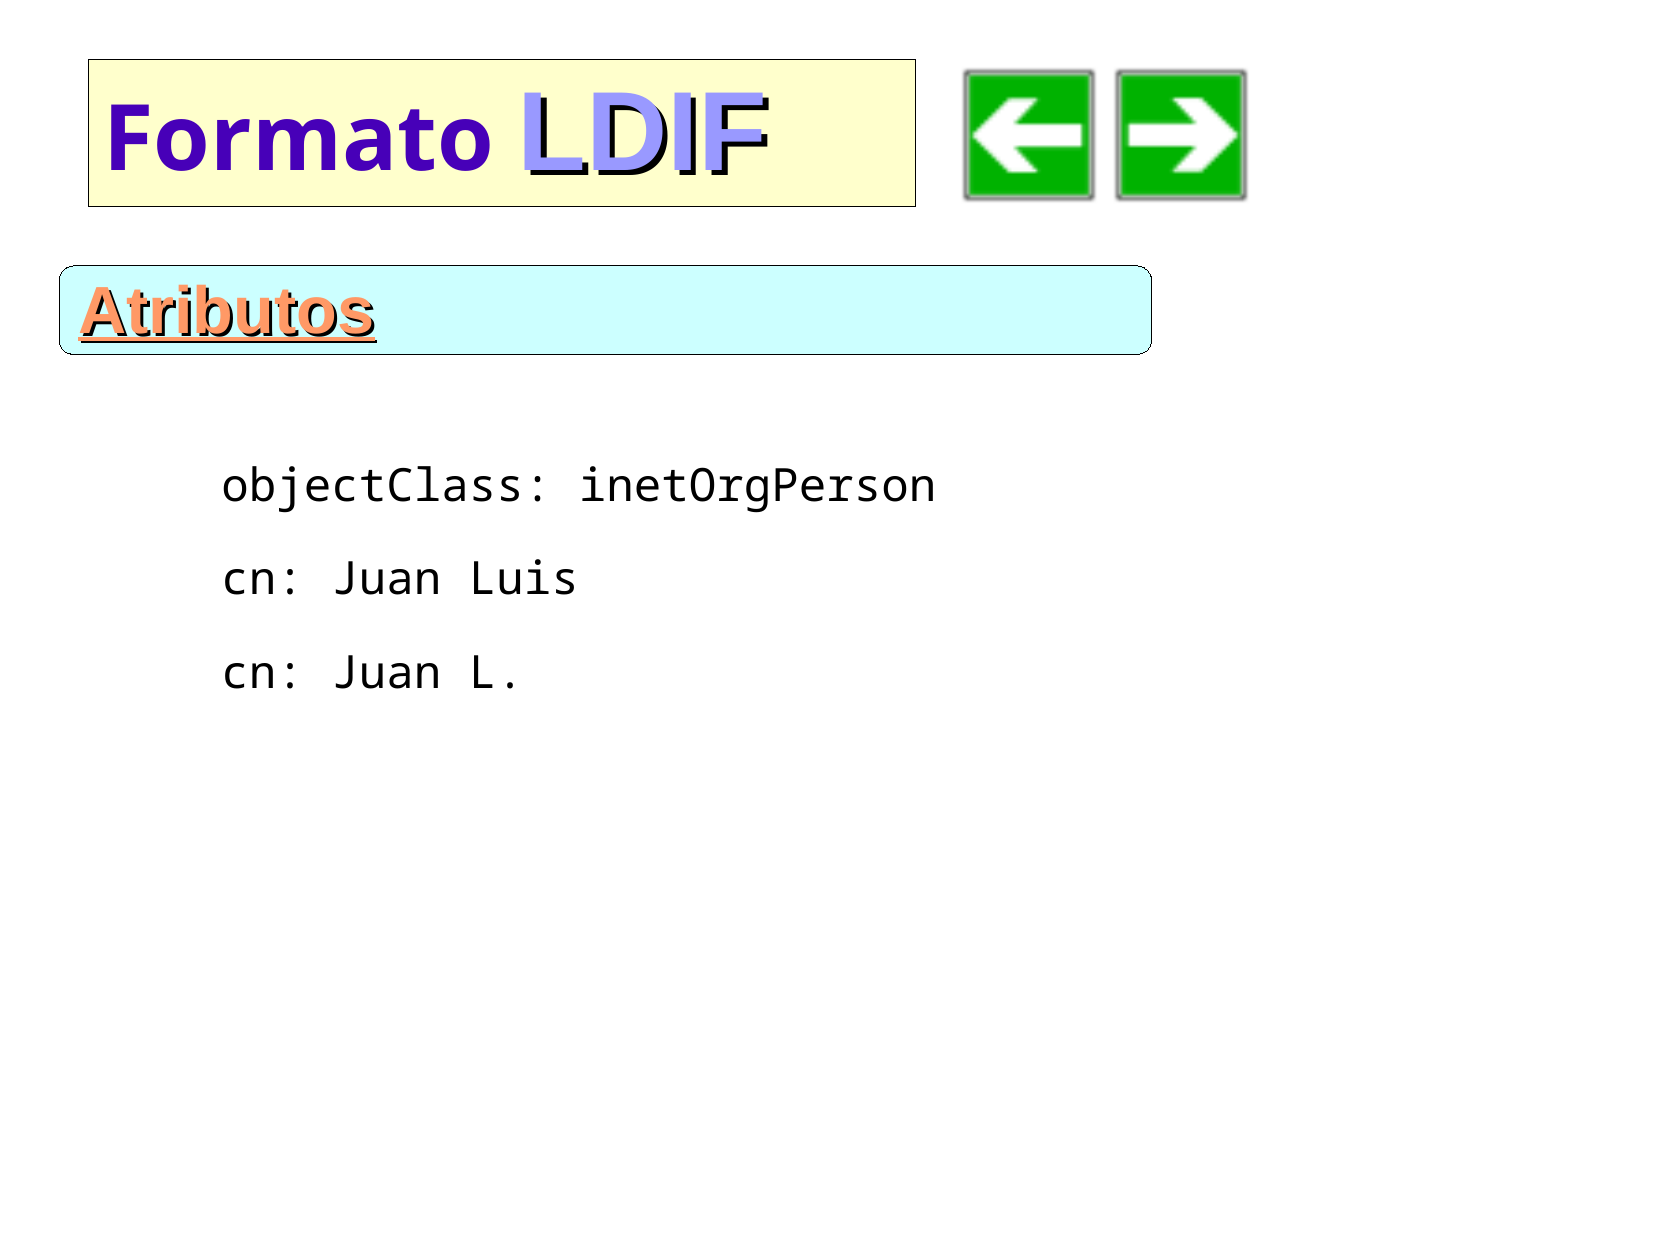

Formato LDIF
Atributos
objectClass: inetOrgPerson
cn: Juan Luis
cn: Juan L.